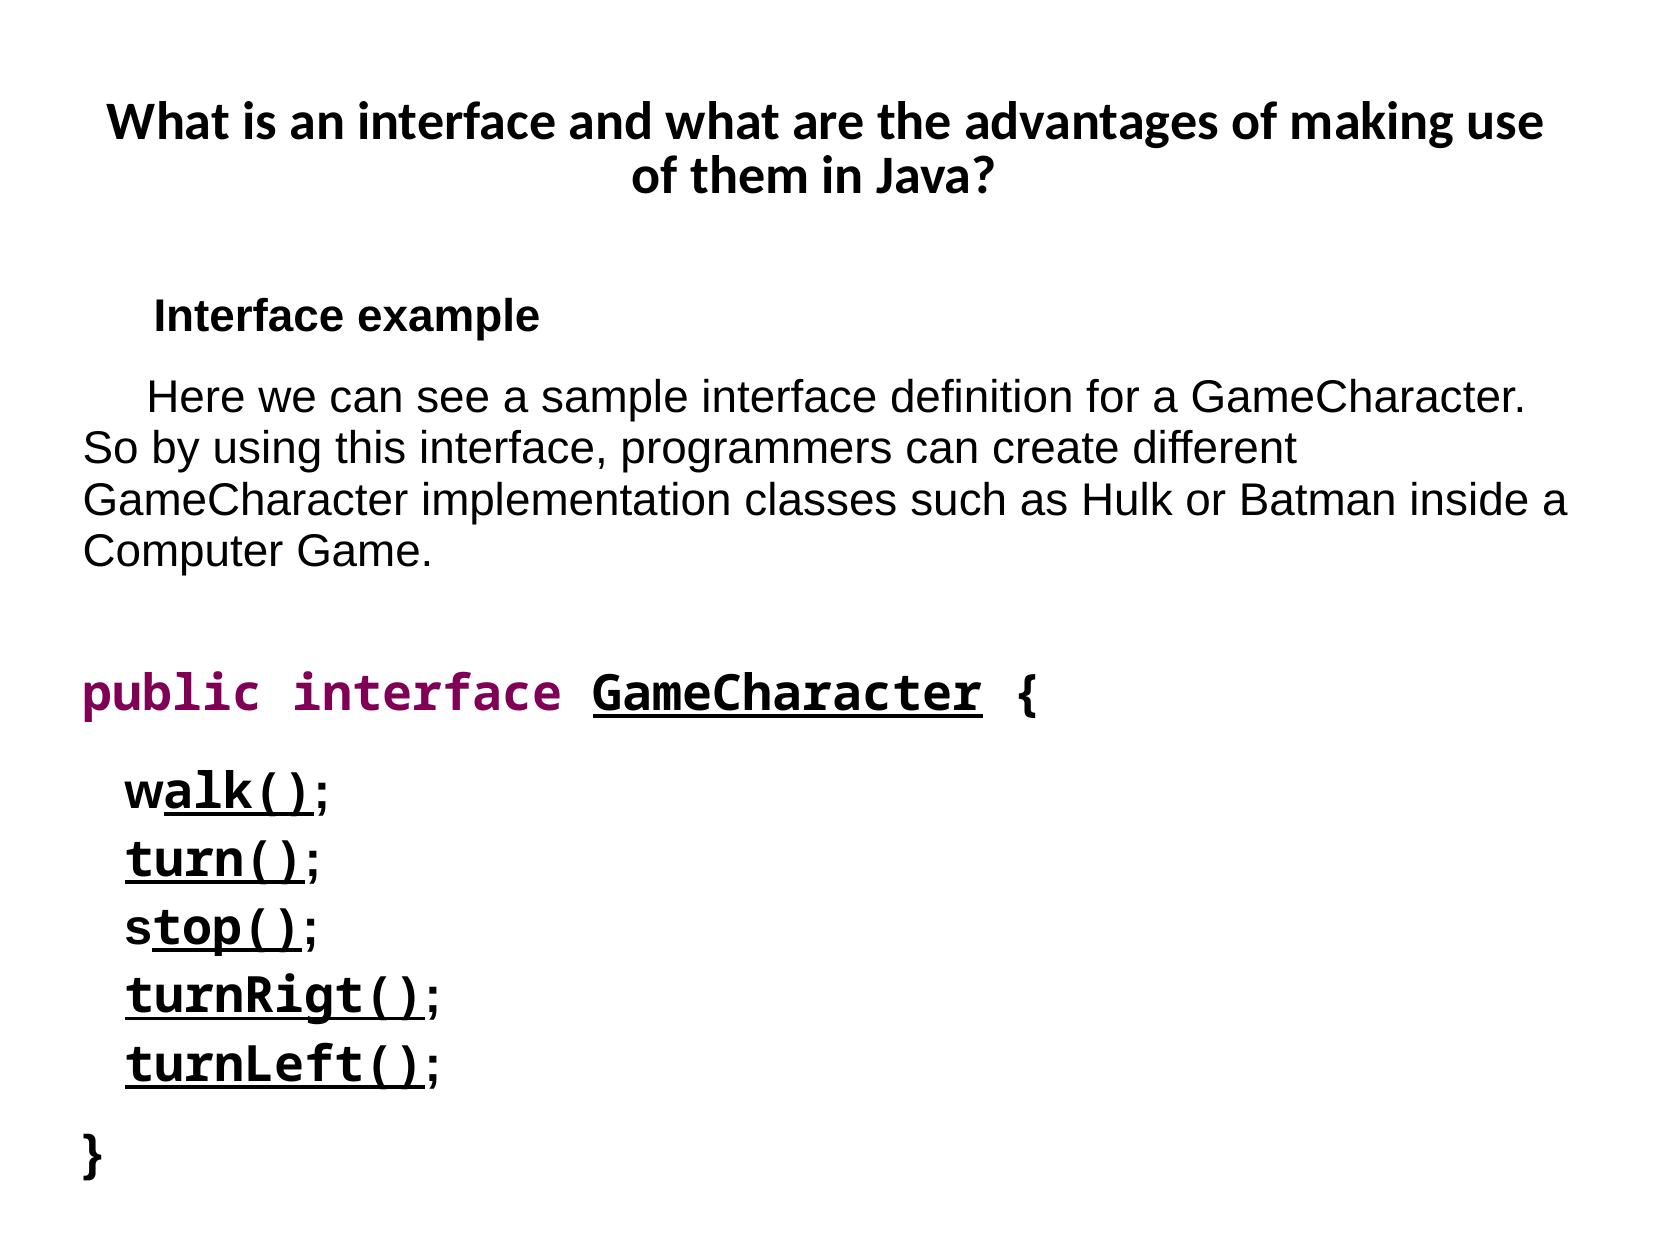

# What is an interface and what are the advantages of making use of them in Java?
Interface example
 Here we can see a sample interface definition for a GameCharacter. So by using this interface, programmers can create different GameCharacter implementation classes such as Hulk or Batman inside a Computer Game.
public interface GameCharacter {
 walk();
 turn();
 stop();
 turnRigt();
 turnLeft();
}